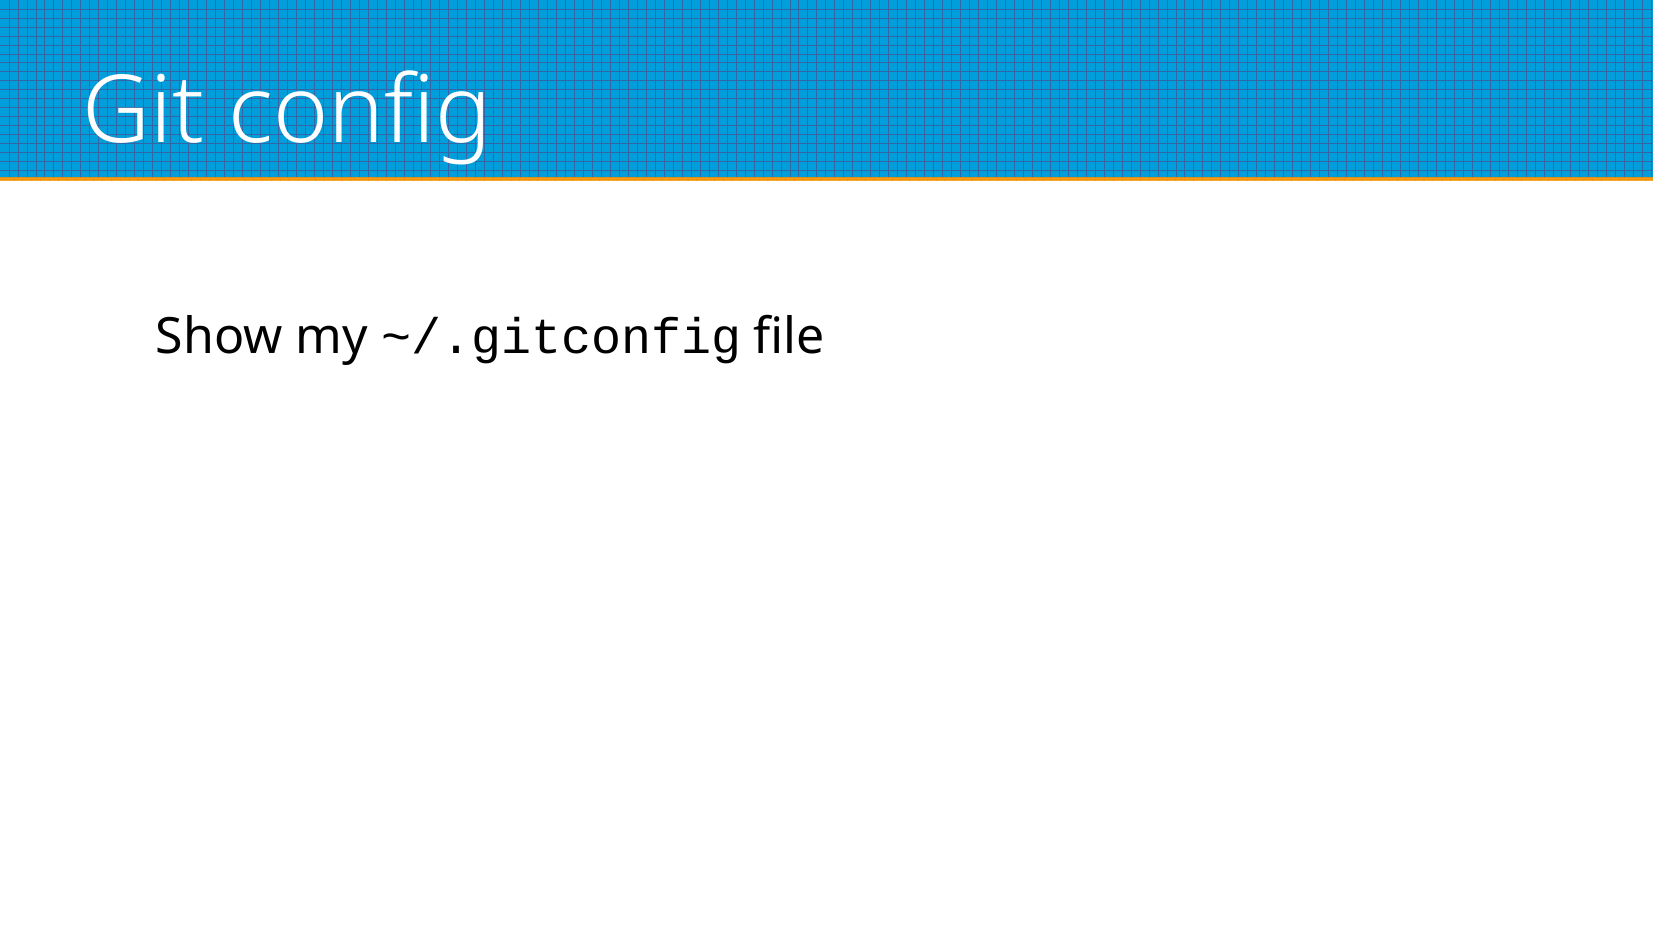

# Git config
Show my ~/.gitconfig file